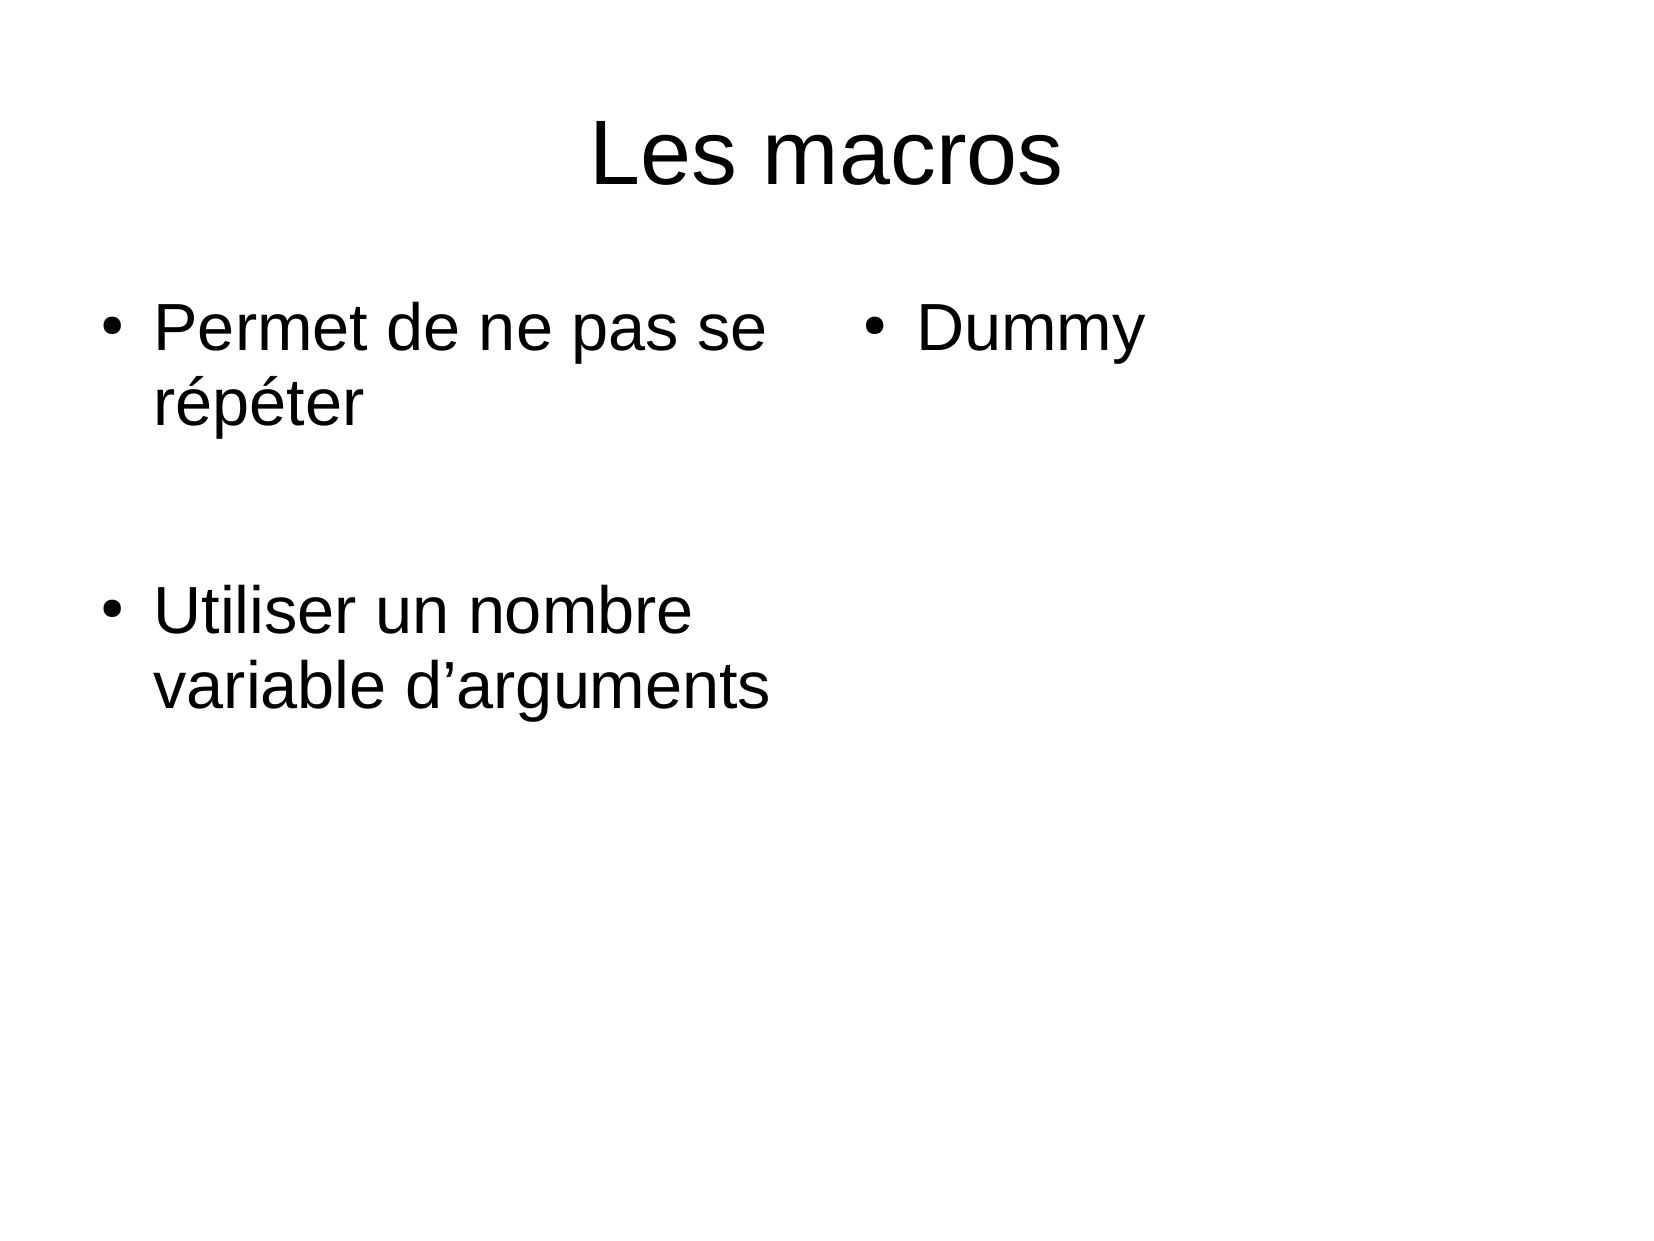

# Les macros
Permet de ne pas se répéter
Utiliser un nombre variable d’arguments
Dummy